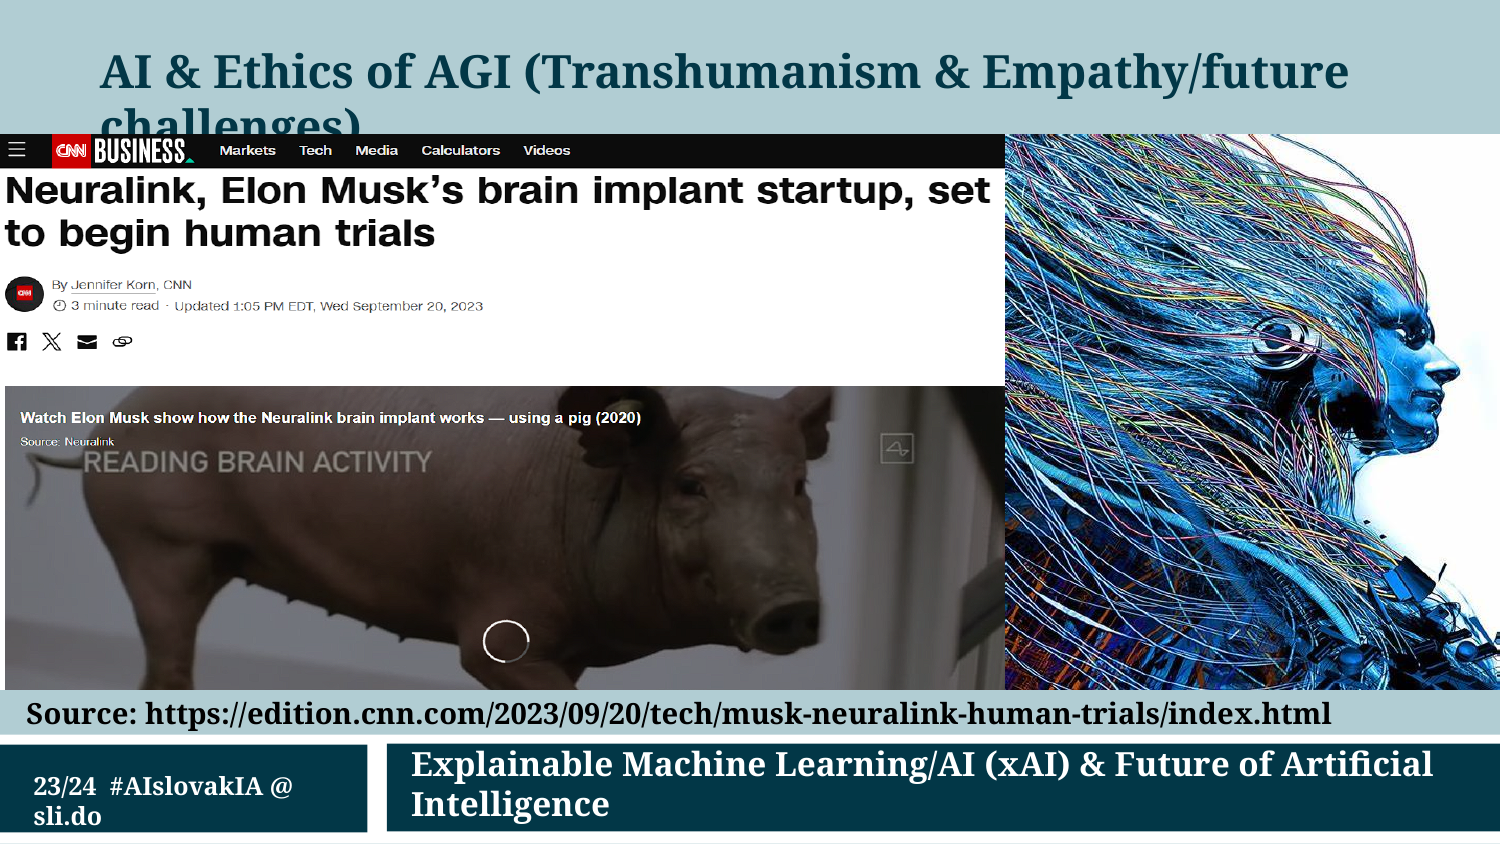

AI & Ethics of AGI (Transhumanism & Empathy/future challenges)
Neuralink, Elon Musk’s brain implant startup, set to begin human trials | CNN Business
Source: https://edition.cnn.com/2023/09/20/tech/musk-neuralink-human-trials/index.html
Explainable Machine Learning/AI (xAI) & Future of Artificial Intelligence
23/24 #AIslovakIA @ sli.do